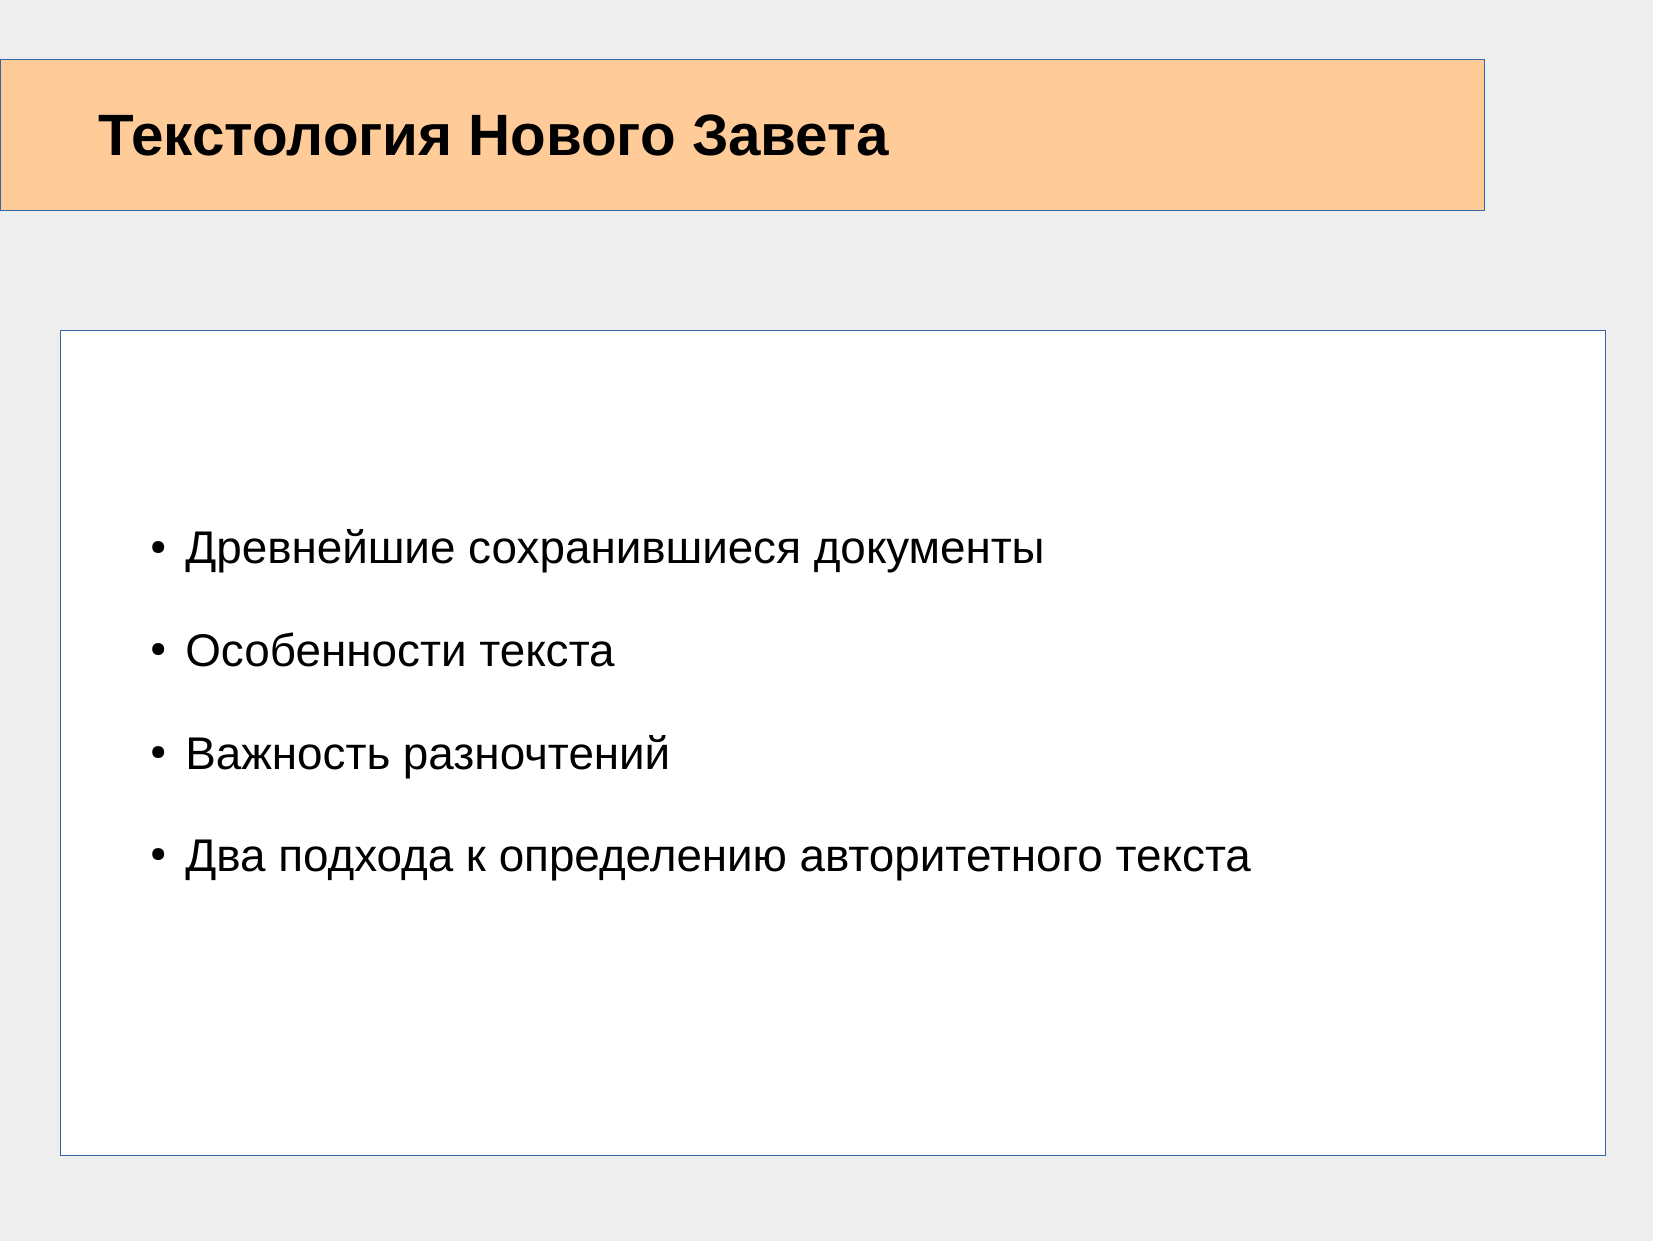

Текстология Нового Завета
# Древнейшие сохранившиеся документы
Особенности текста
Важность разночтений
Два подхода к определению авторитетного текста